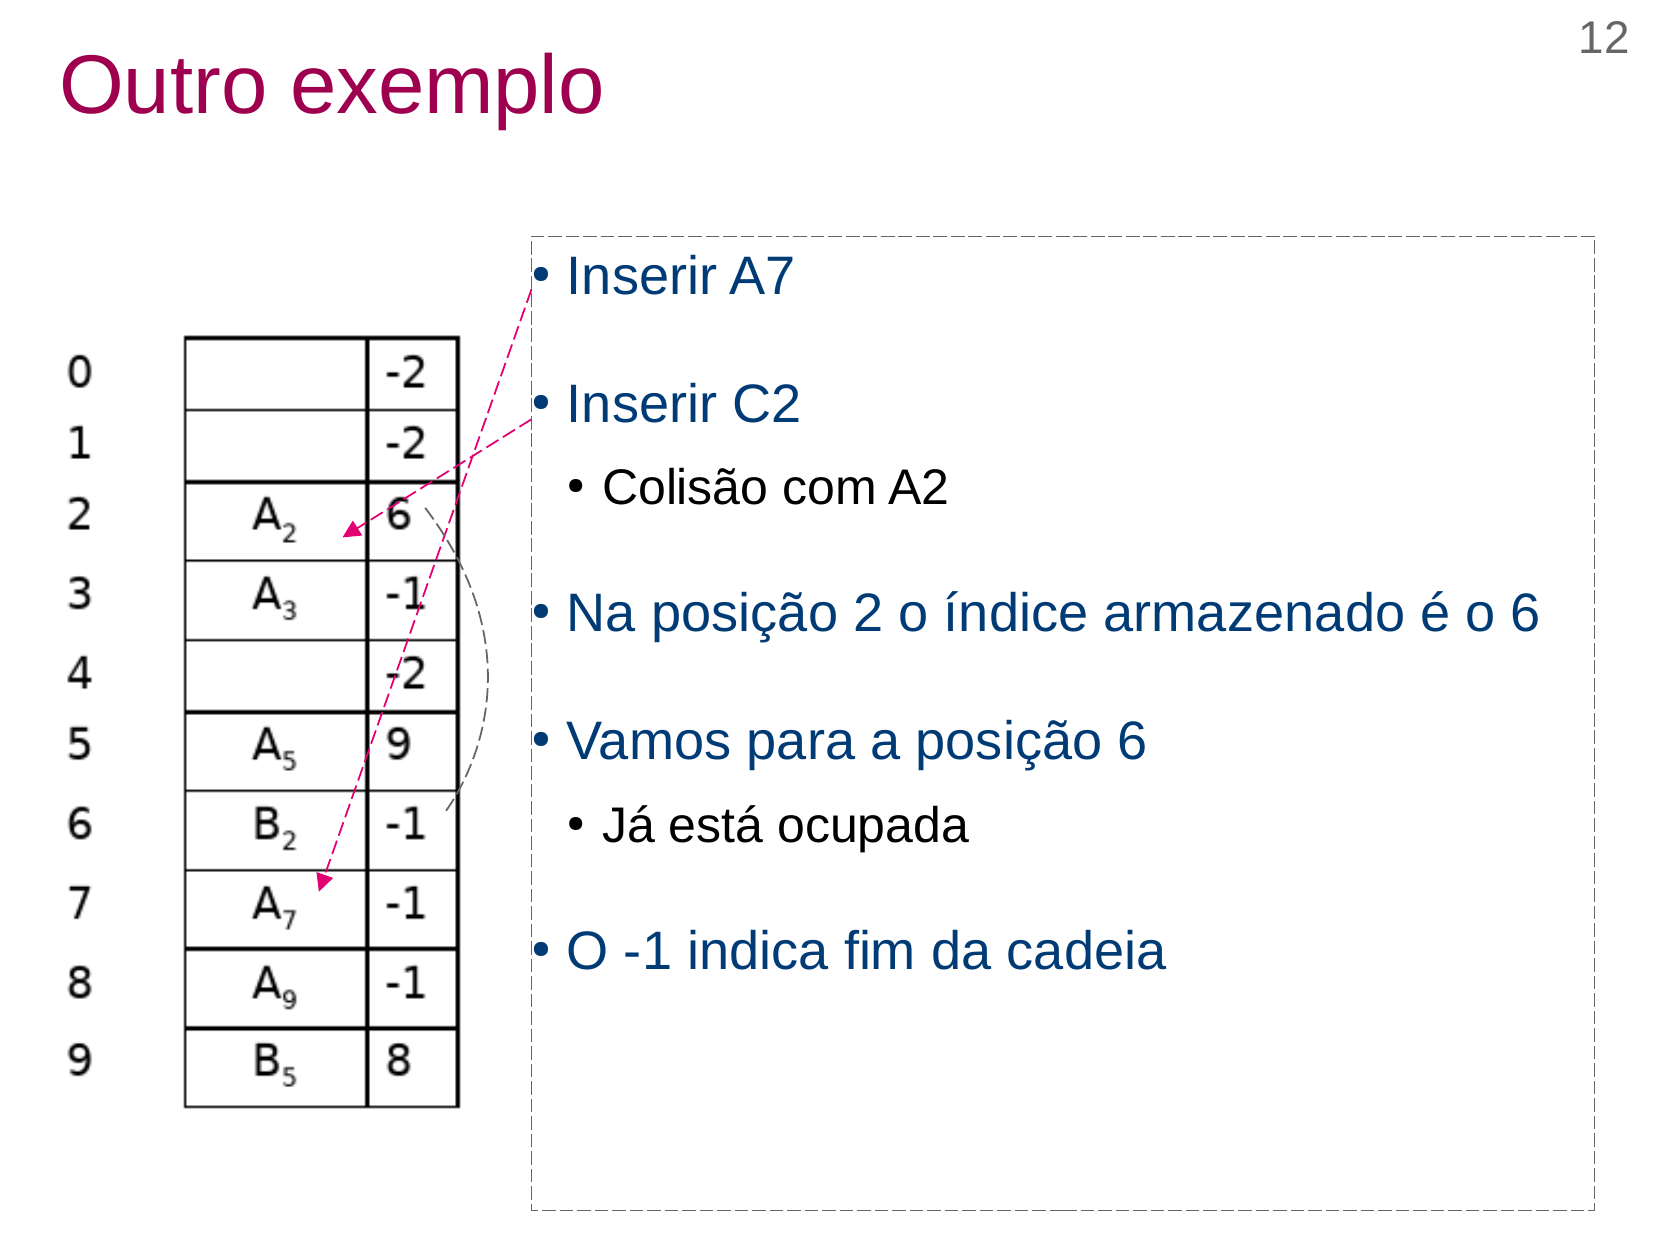

12
# Outro exemplo
Inserir A7
Inserir C2
Colisão com A2
Na posição 2 o índice armazenado é o 6
Vamos para a posição 6
Já está ocupada
O -1 indica fim da cadeia